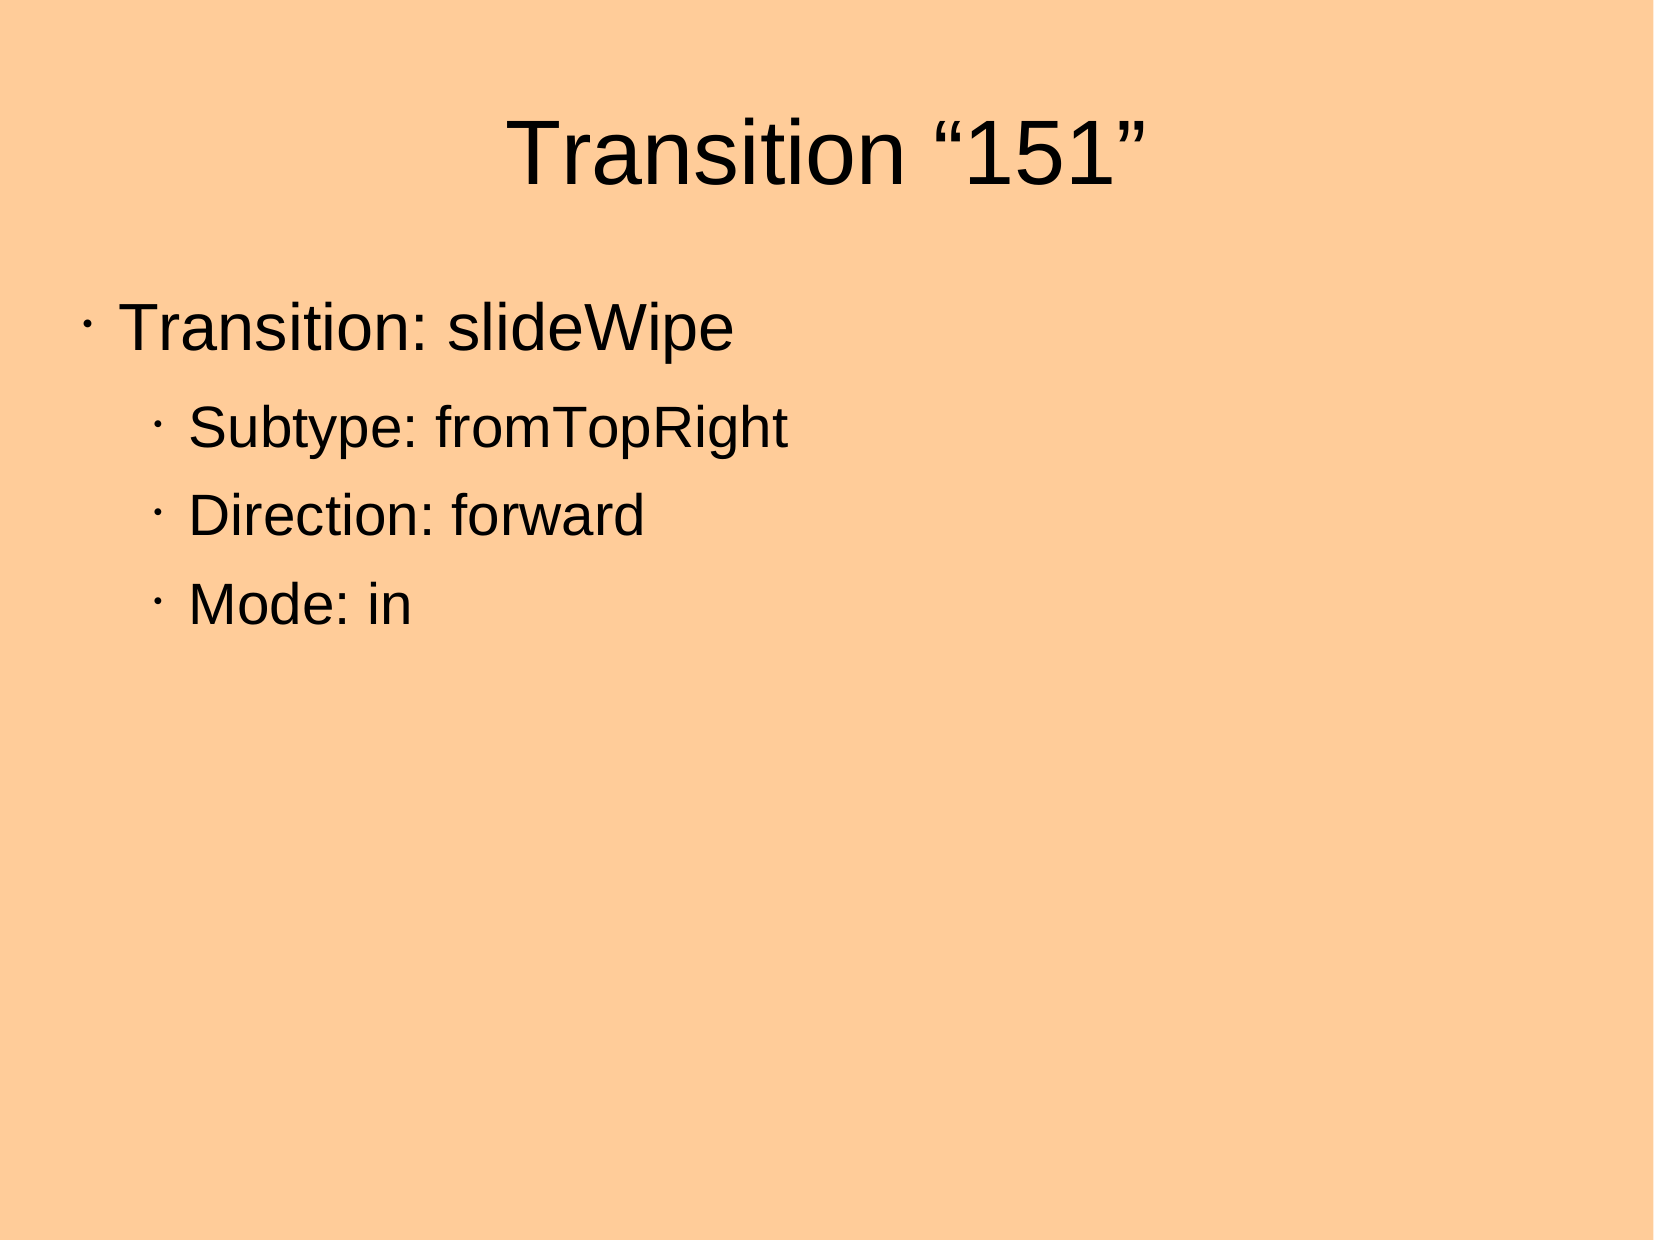

# Transition “151”
Transition: slideWipe
Subtype: fromTopRight
Direction: forward
Mode: in